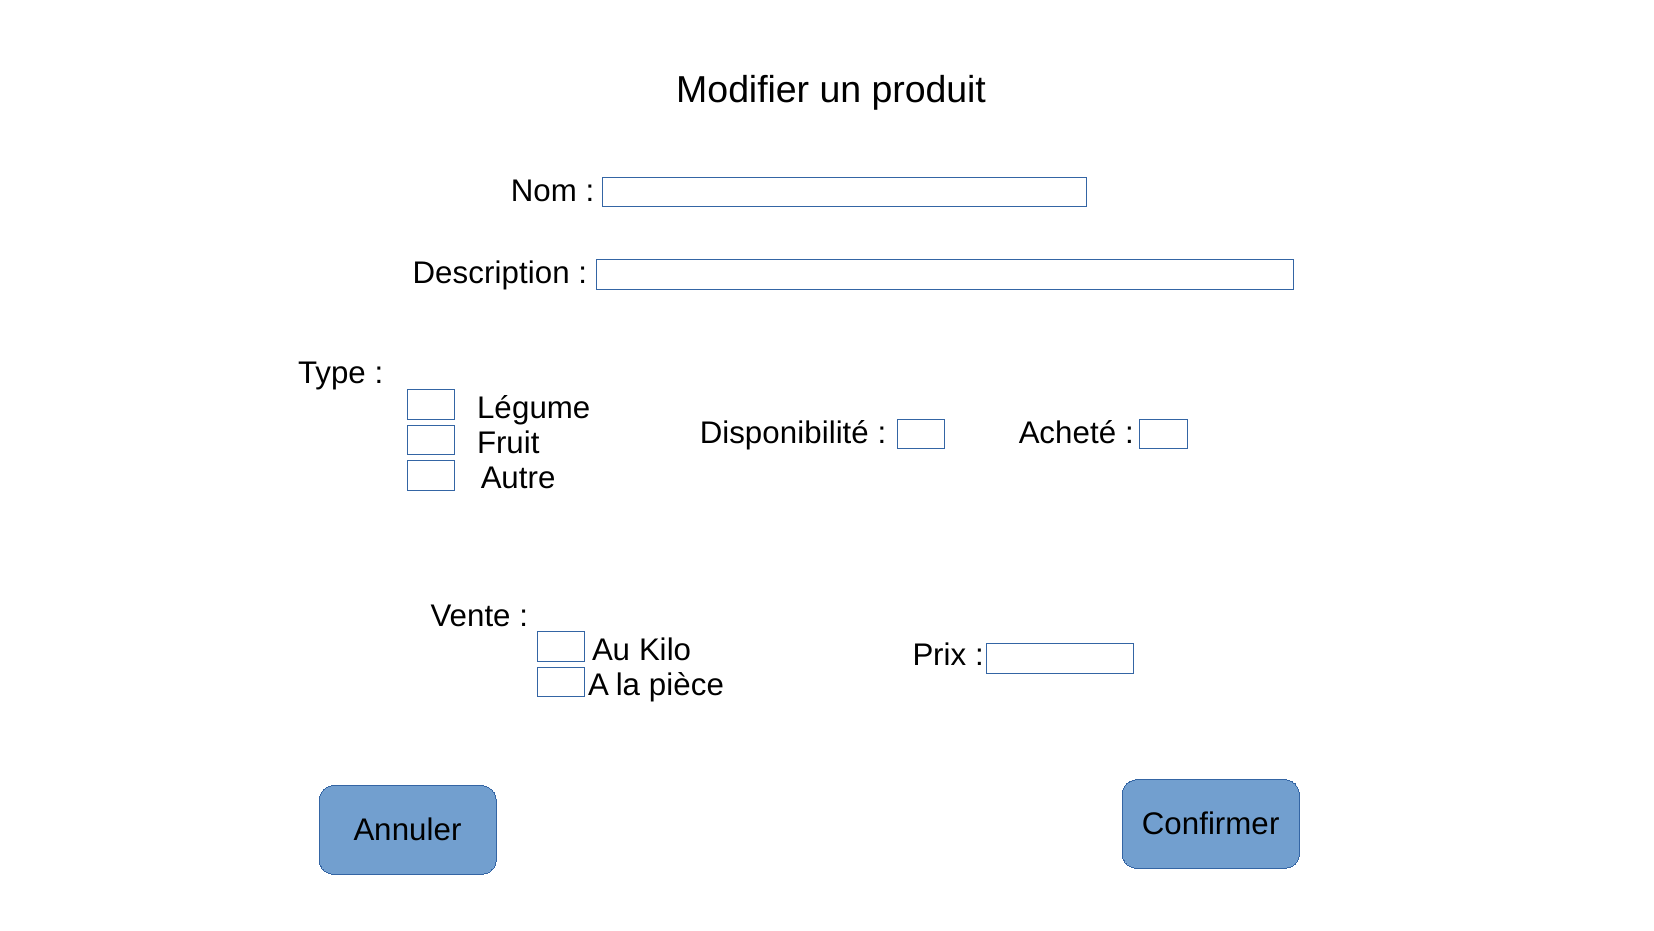

Modifier un produit
Nom :
Description :
Type :
	 Légume
	 Fruit
		 Autre
Disponibilité :
Acheté :
Vente :
	 Au Kilo
 A la pièce
Prix :
Confirmer
Annuler